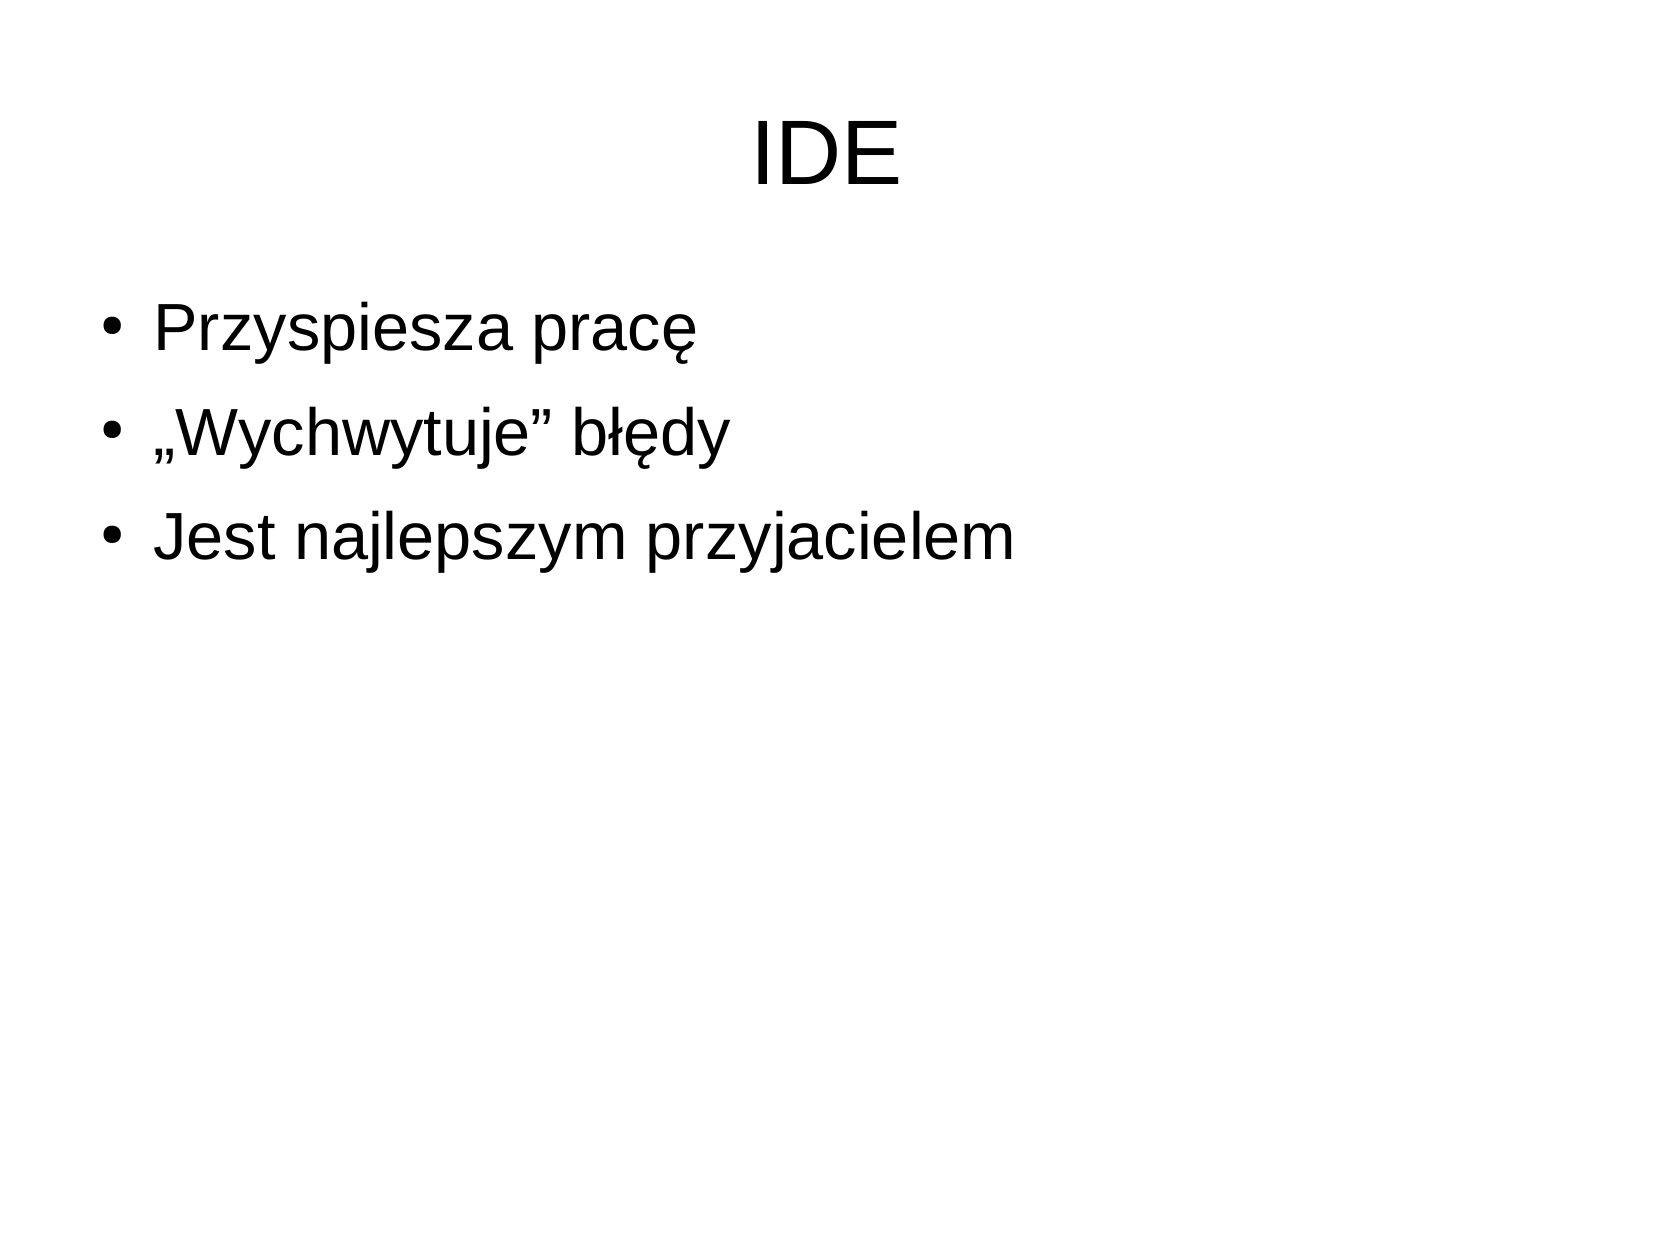

# IDE
Przyspiesza pracę
„Wychwytuje” błędy
Jest najlepszym przyjacielem